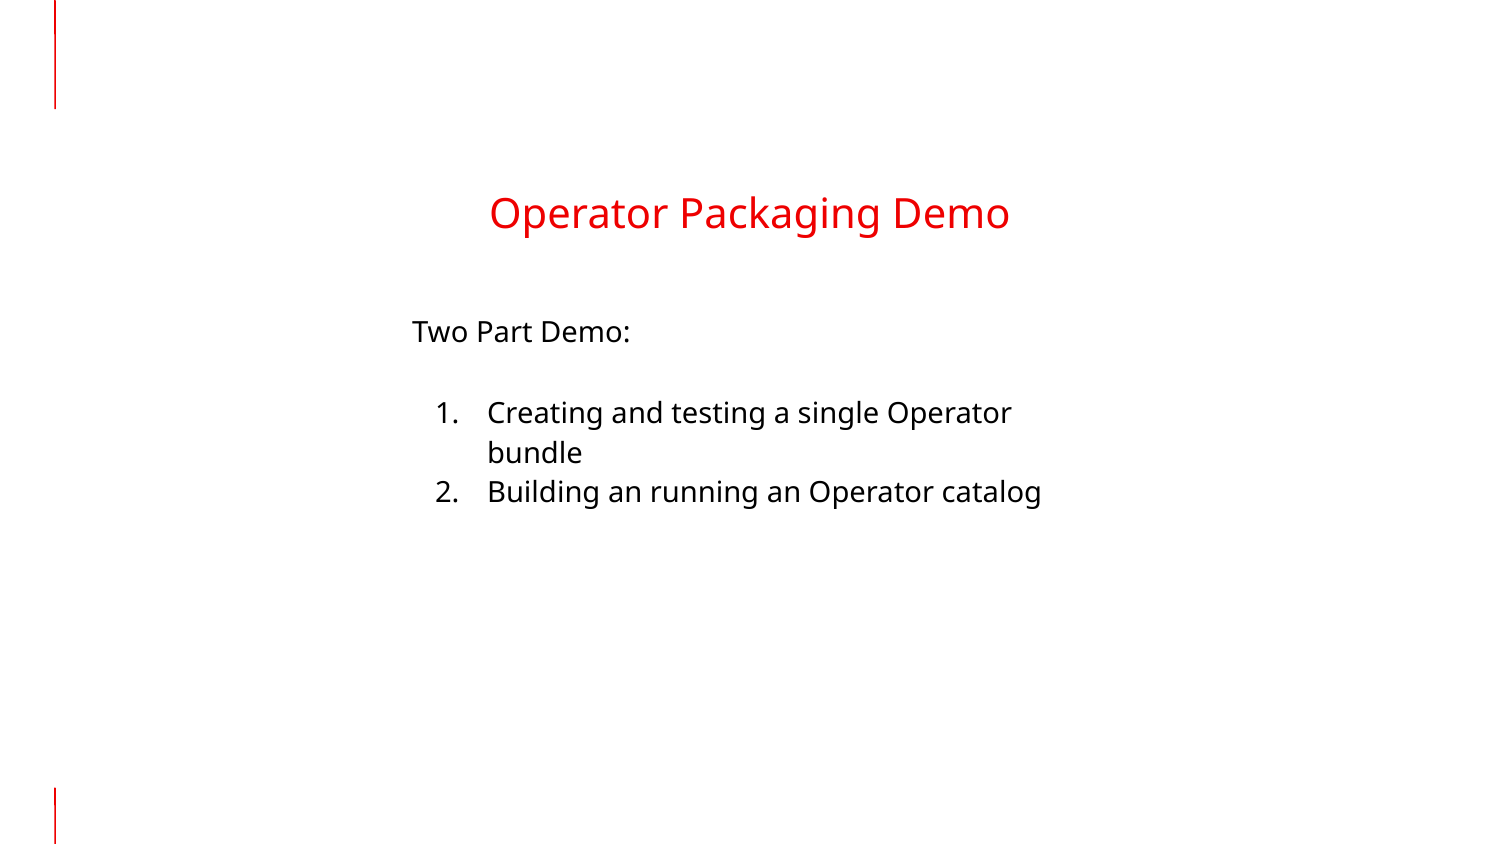

# Operator Packaging Demo
Two Part Demo:
Creating and testing a single Operator bundle
Building an running an Operator catalog